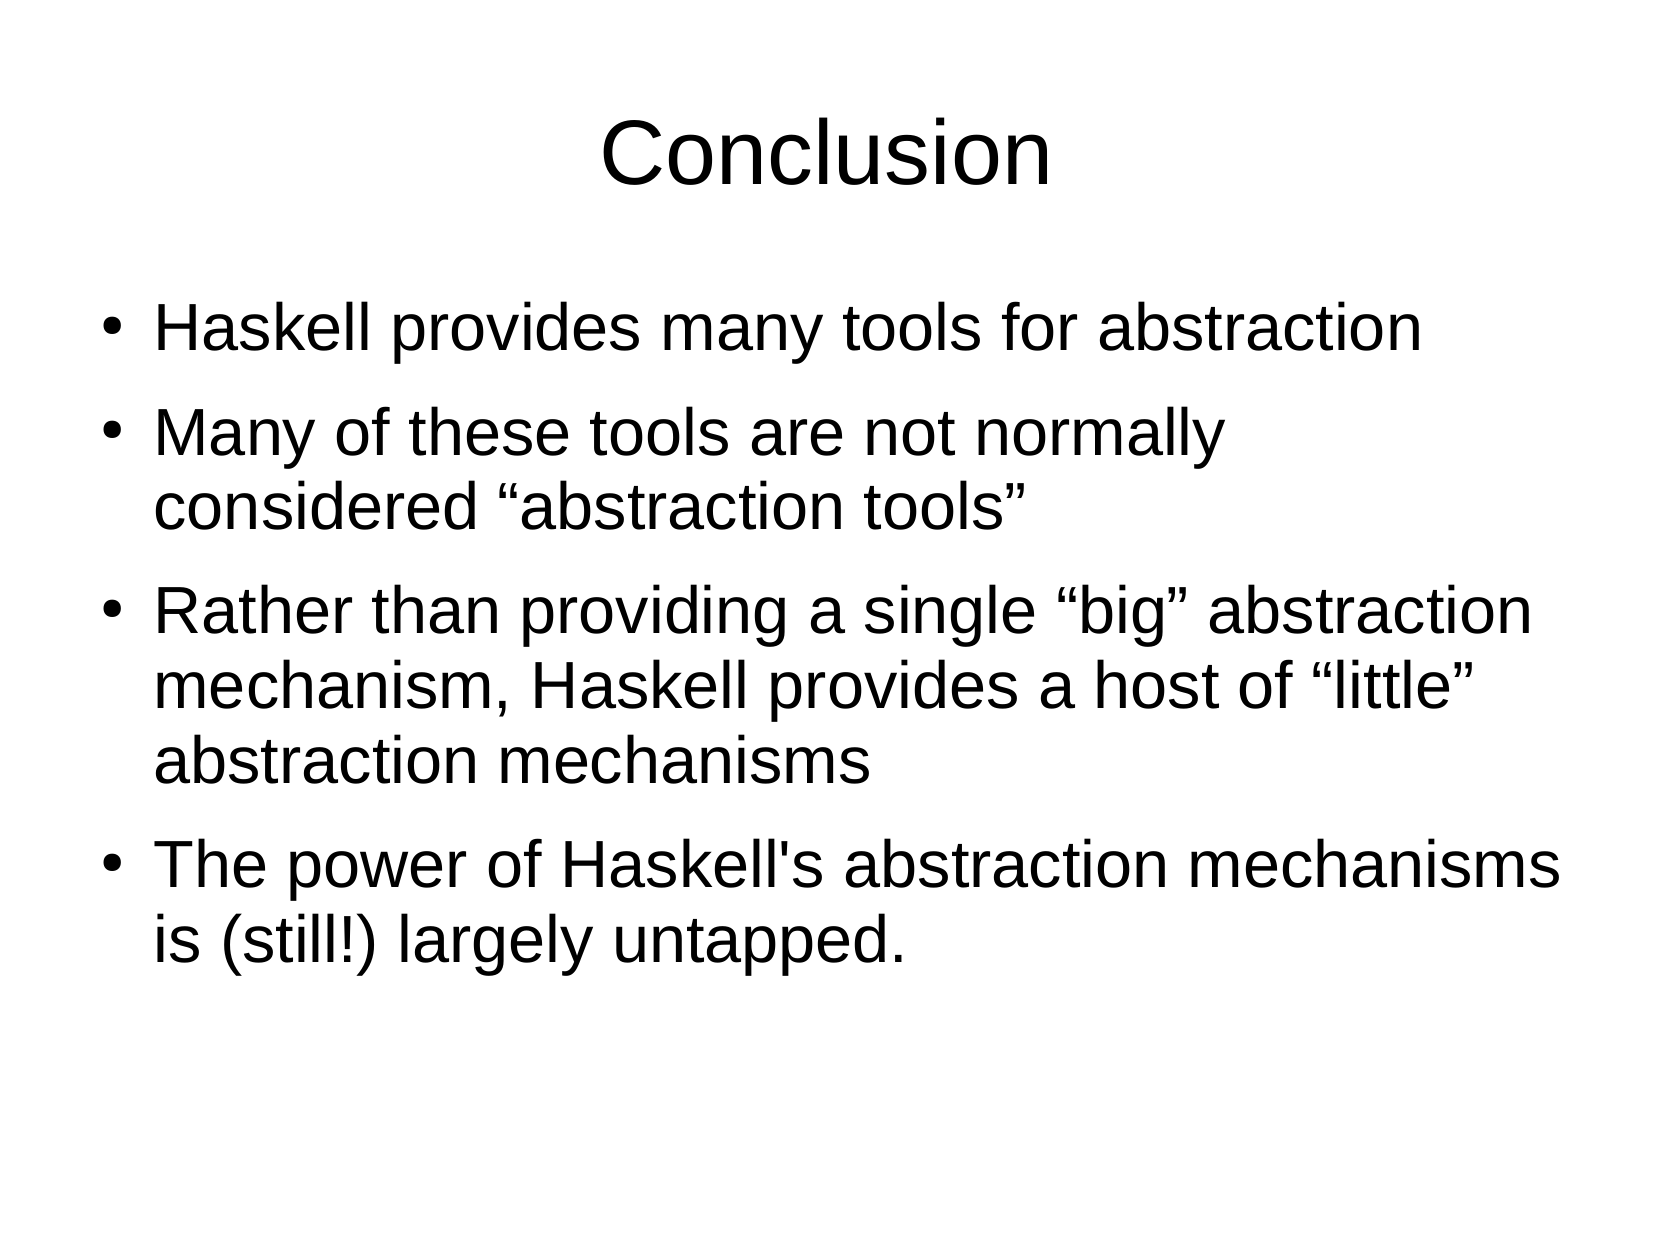

# Conclusion
Haskell provides many tools for abstraction
Many of these tools are not normally considered “abstraction tools”
Rather than providing a single “big” abstraction mechanism, Haskell provides a host of “little” abstraction mechanisms
The power of Haskell's abstraction mechanisms is (still!) largely untapped.